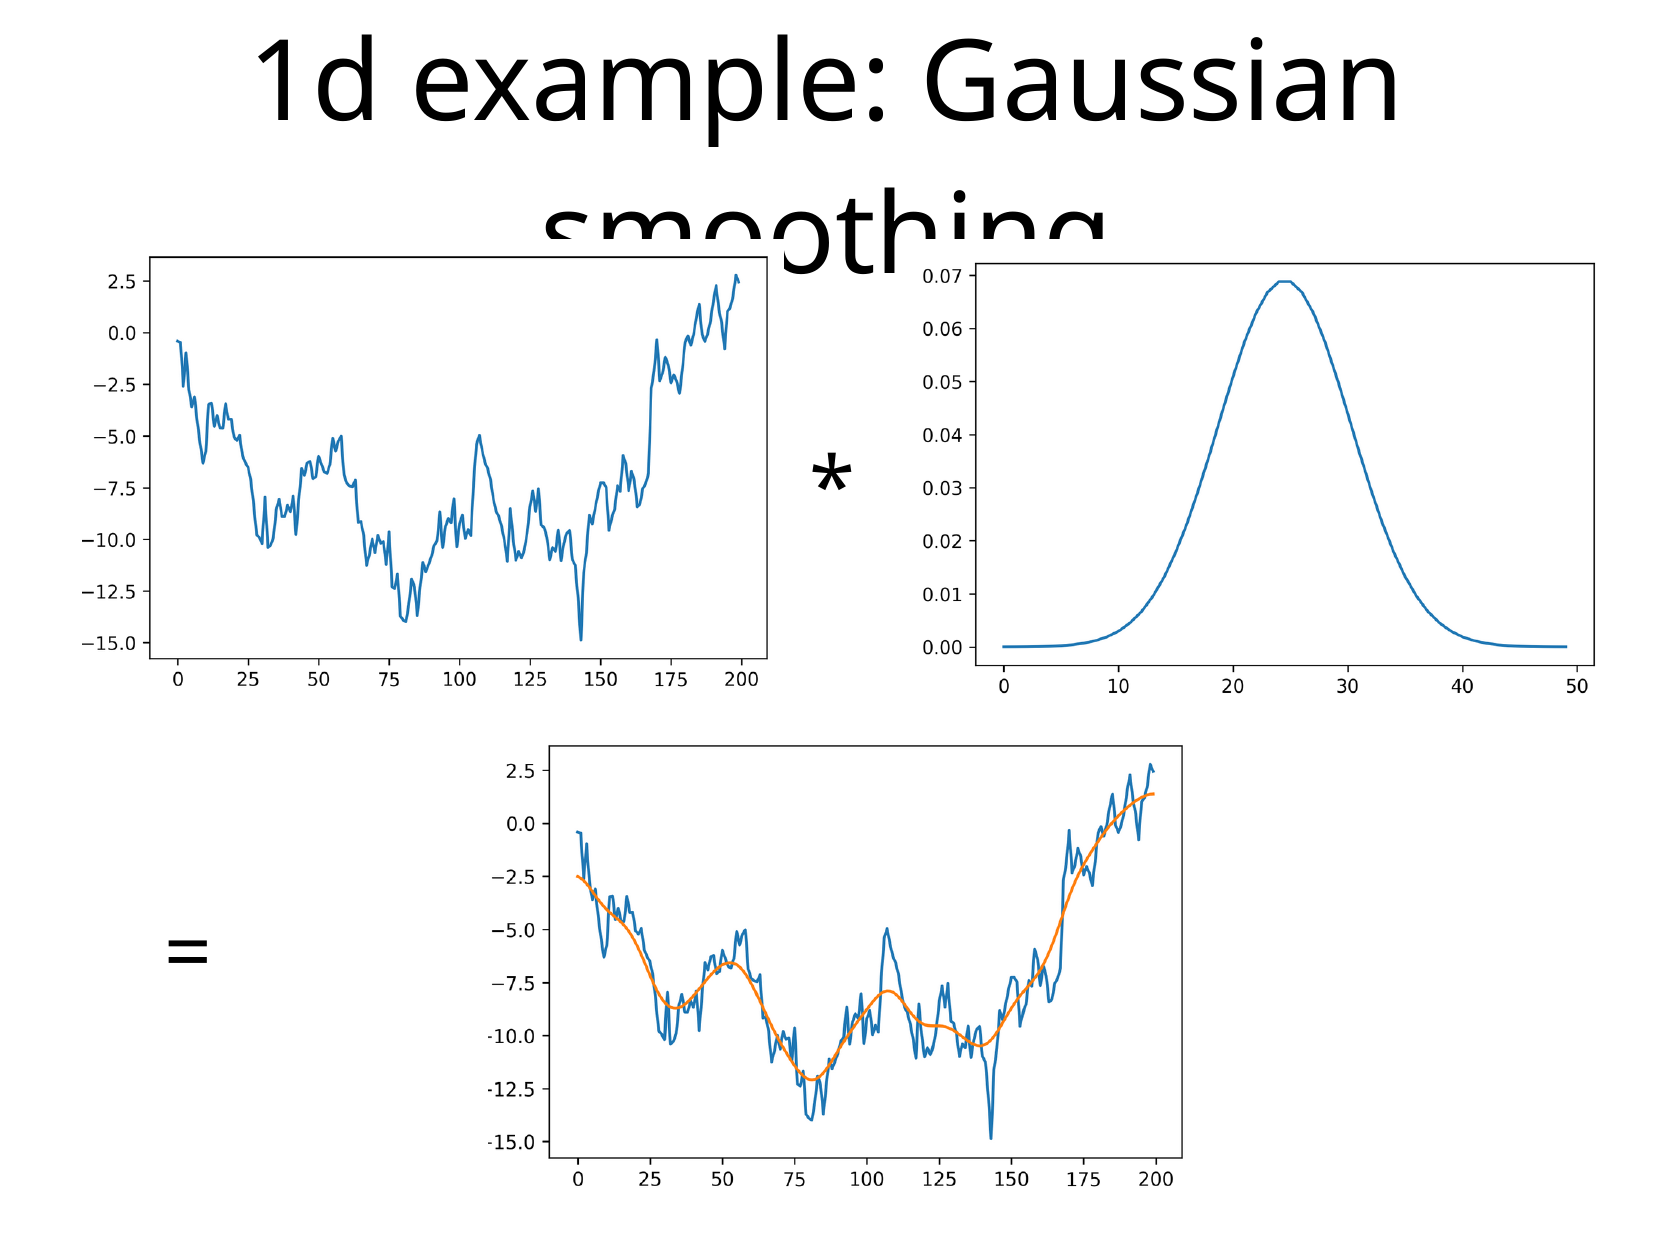

# 1d example: Gaussian smoothing
*
=